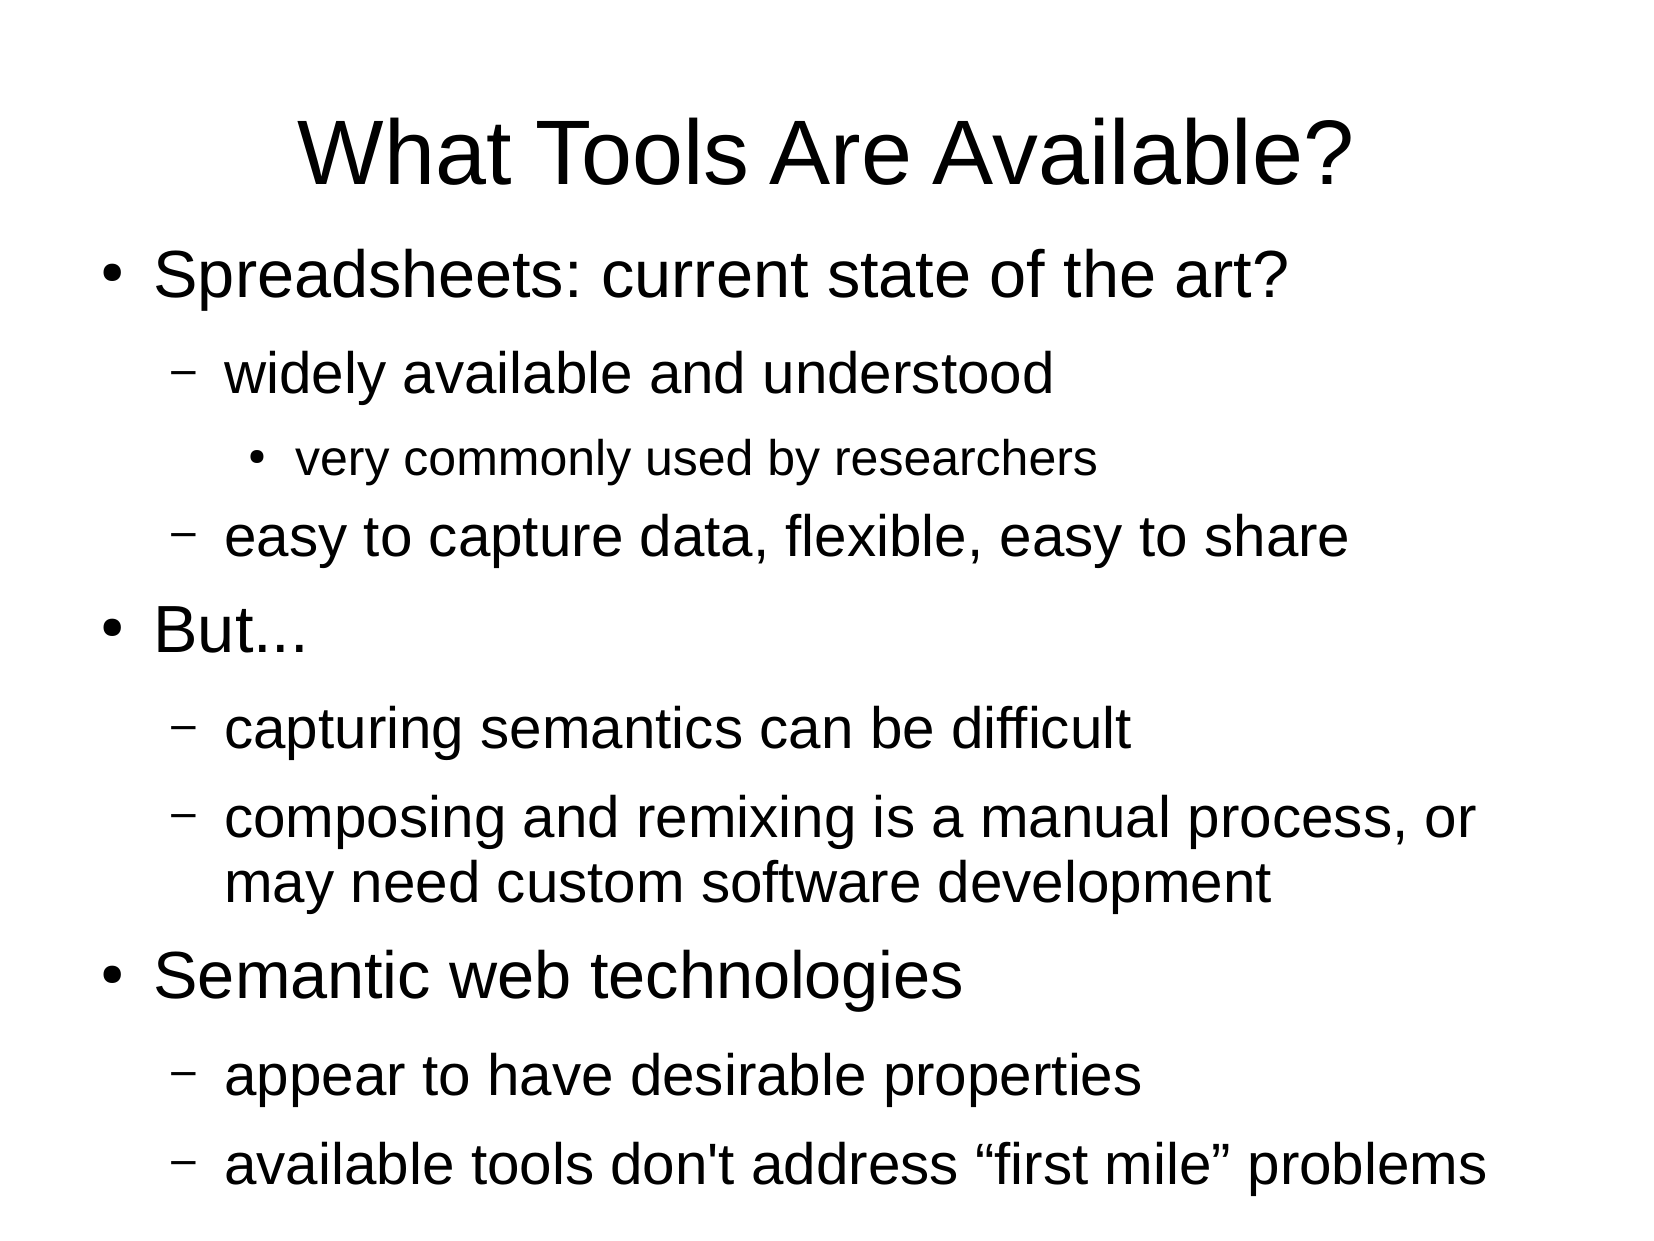

# What Tools Are Available?
Spreadsheets: current state of the art?
widely available and understood
very commonly used by researchers
easy to capture data, flexible, easy to share
But...
capturing semantics can be difficult
composing and remixing is a manual process, or may need custom software development
Semantic web technologies
appear to have desirable properties
available tools don't address “first mile” problems